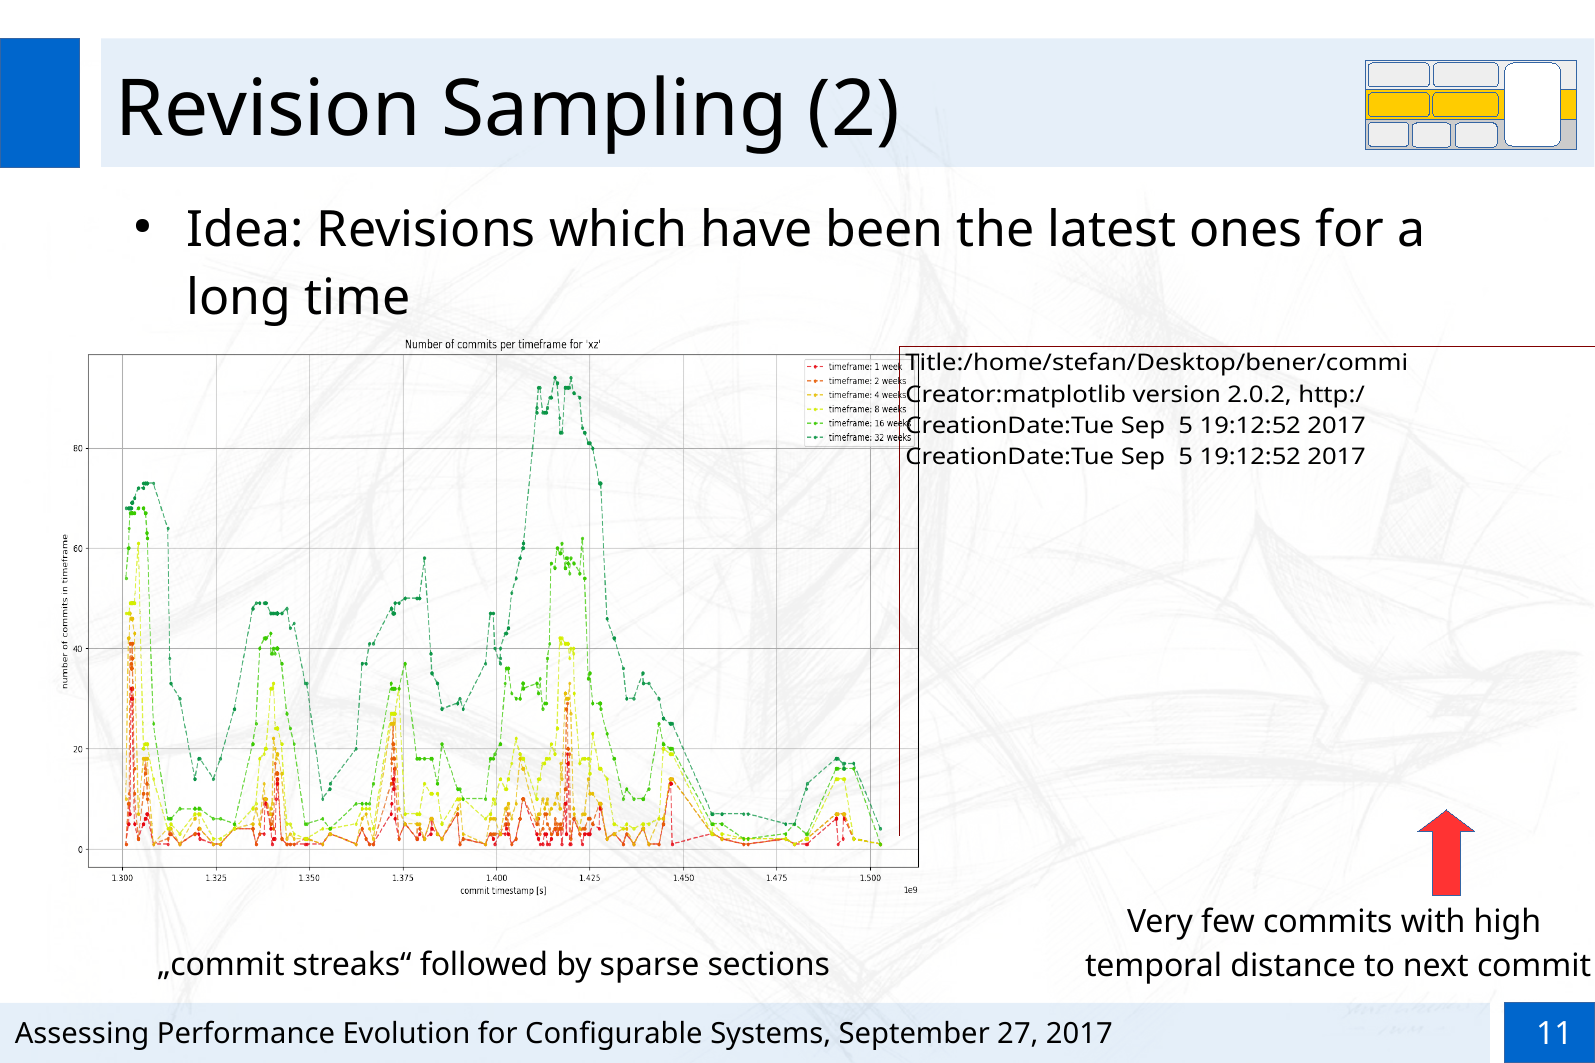

# Revision Sampling (2)
Idea: Revisions which have been the latest ones for a long time
Very few commits with high
temporal distance to next commit
„commit streaks“ followed by sparse sections